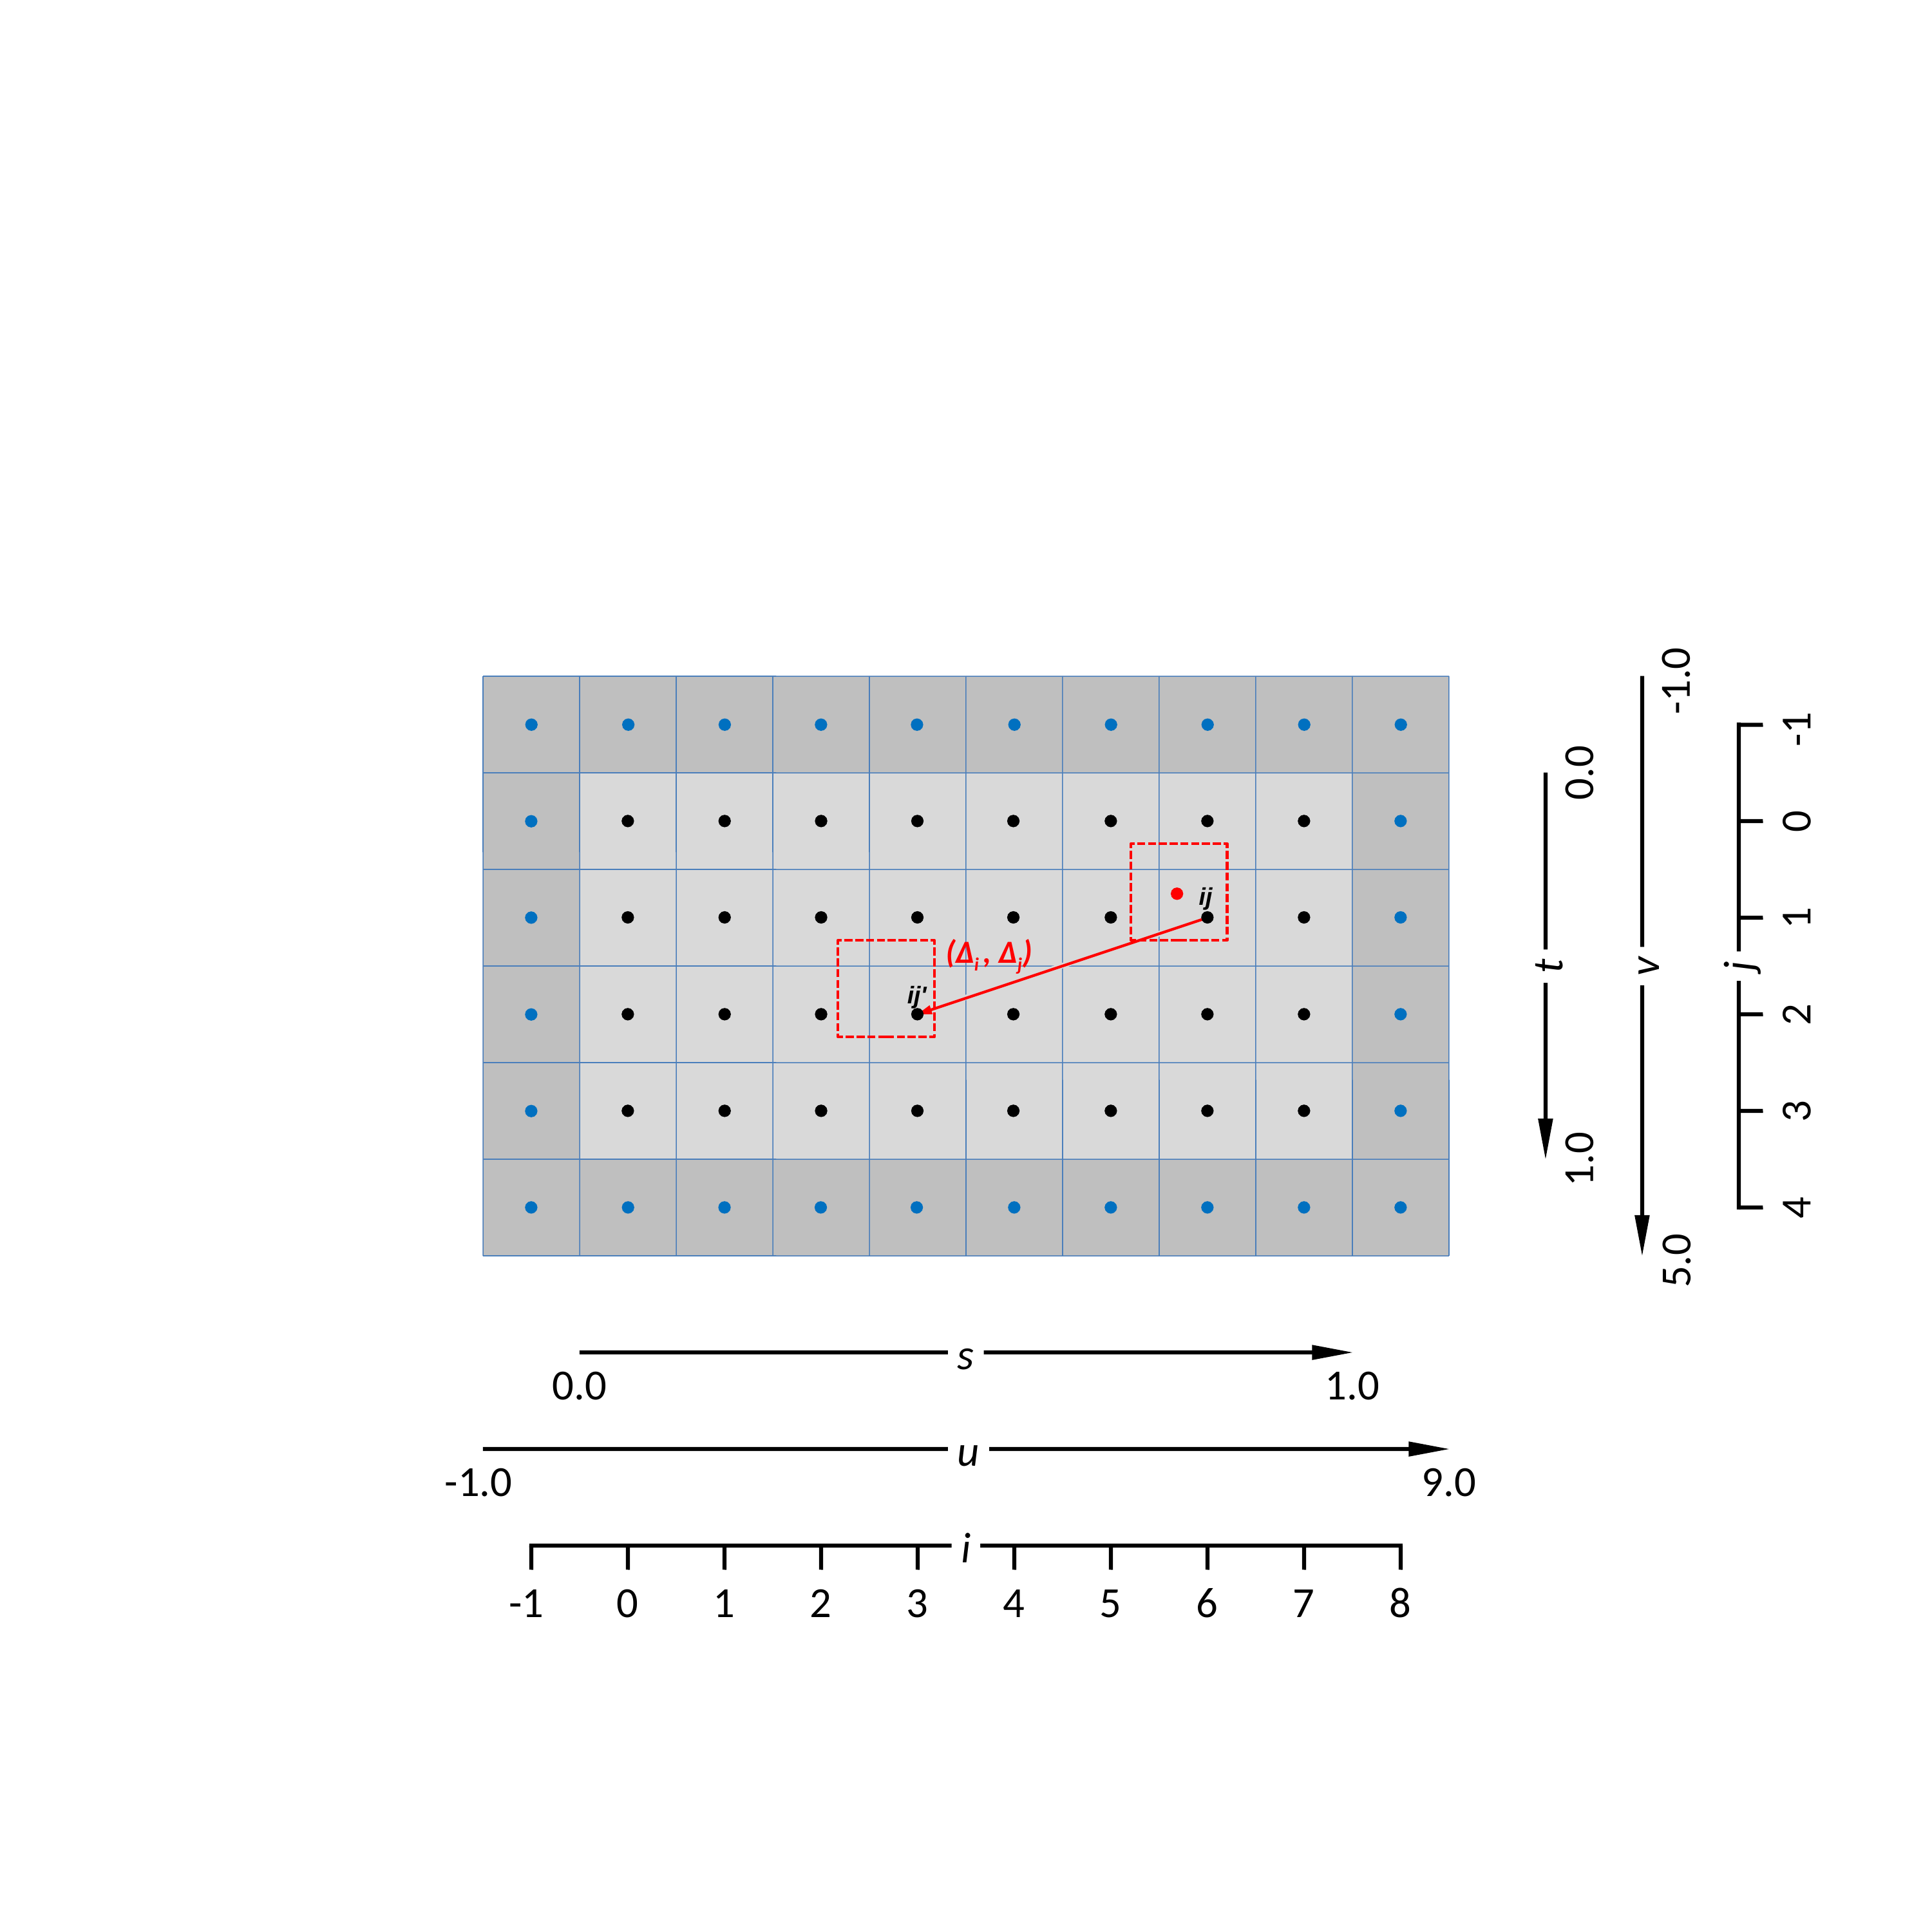

-1.0
-1
0.0
0
ij
1
(Δi , Δj)
j
t
v
ij'
2
3
1.0
4
5.0
s
0.0
1.0
u
-1.0
9.0
i
-1
0
1
2
3
4
5
6
7
8